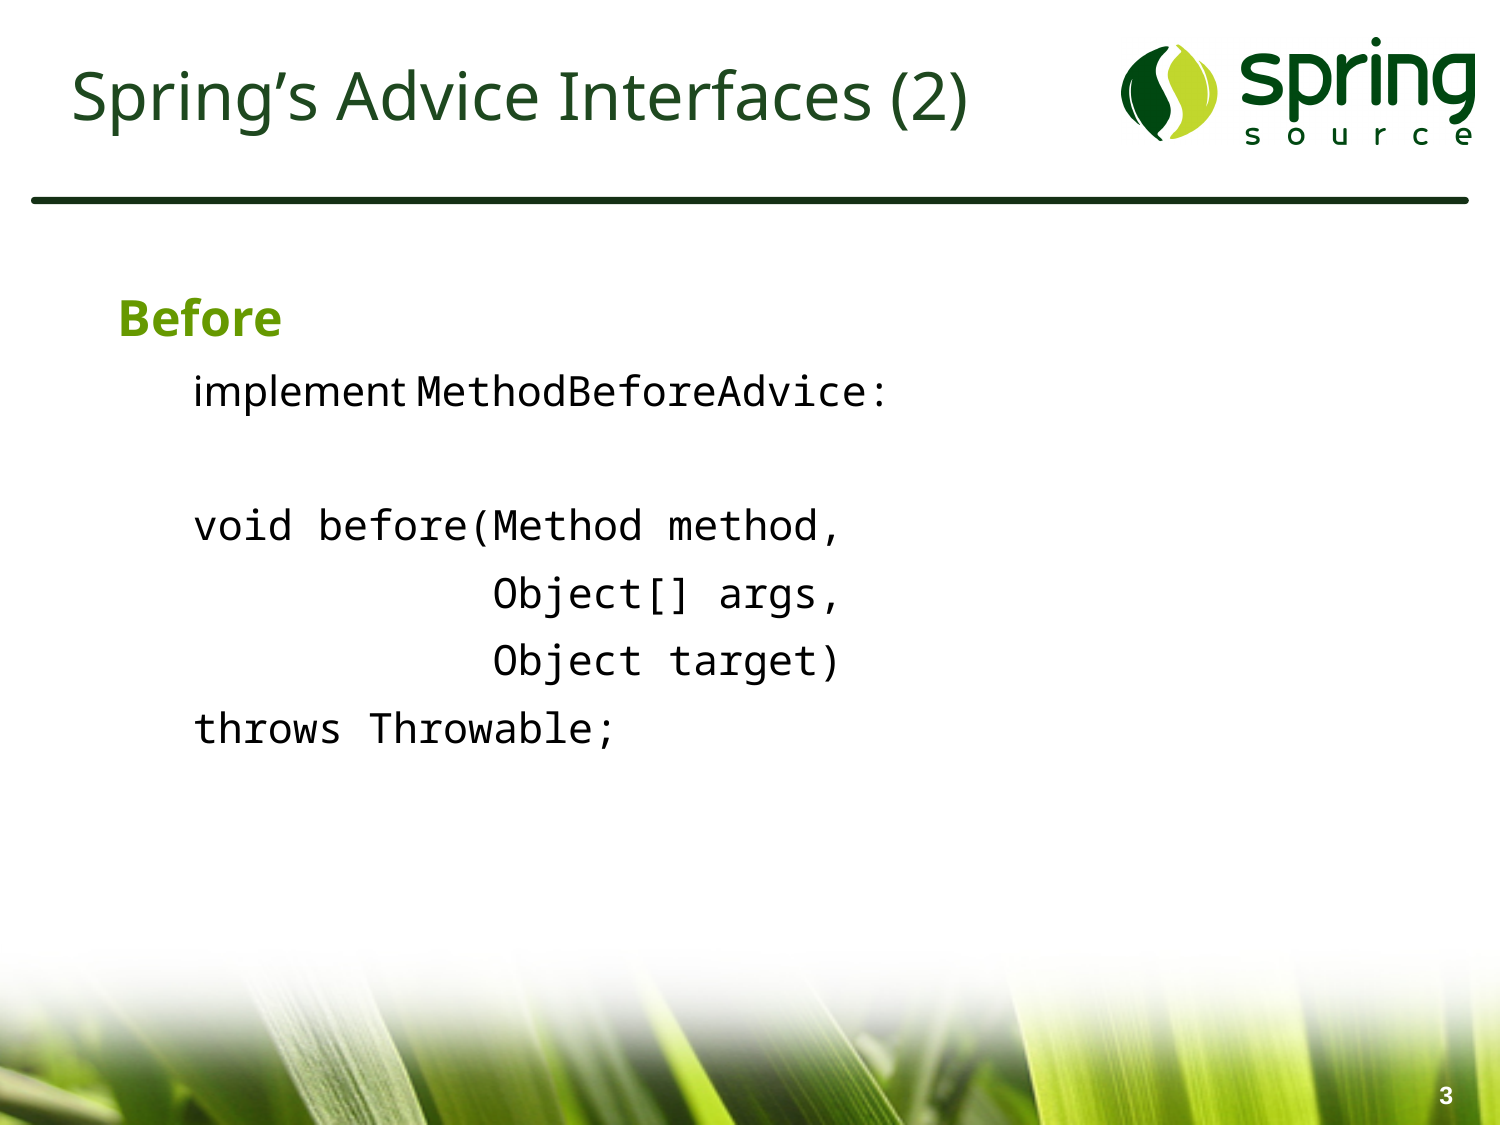

# Spring’s Advice Interfaces (2)
Before
implement MethodBeforeAdvice:
void before(Method method,
 Object[] args,
 Object target)
throws Throwable;